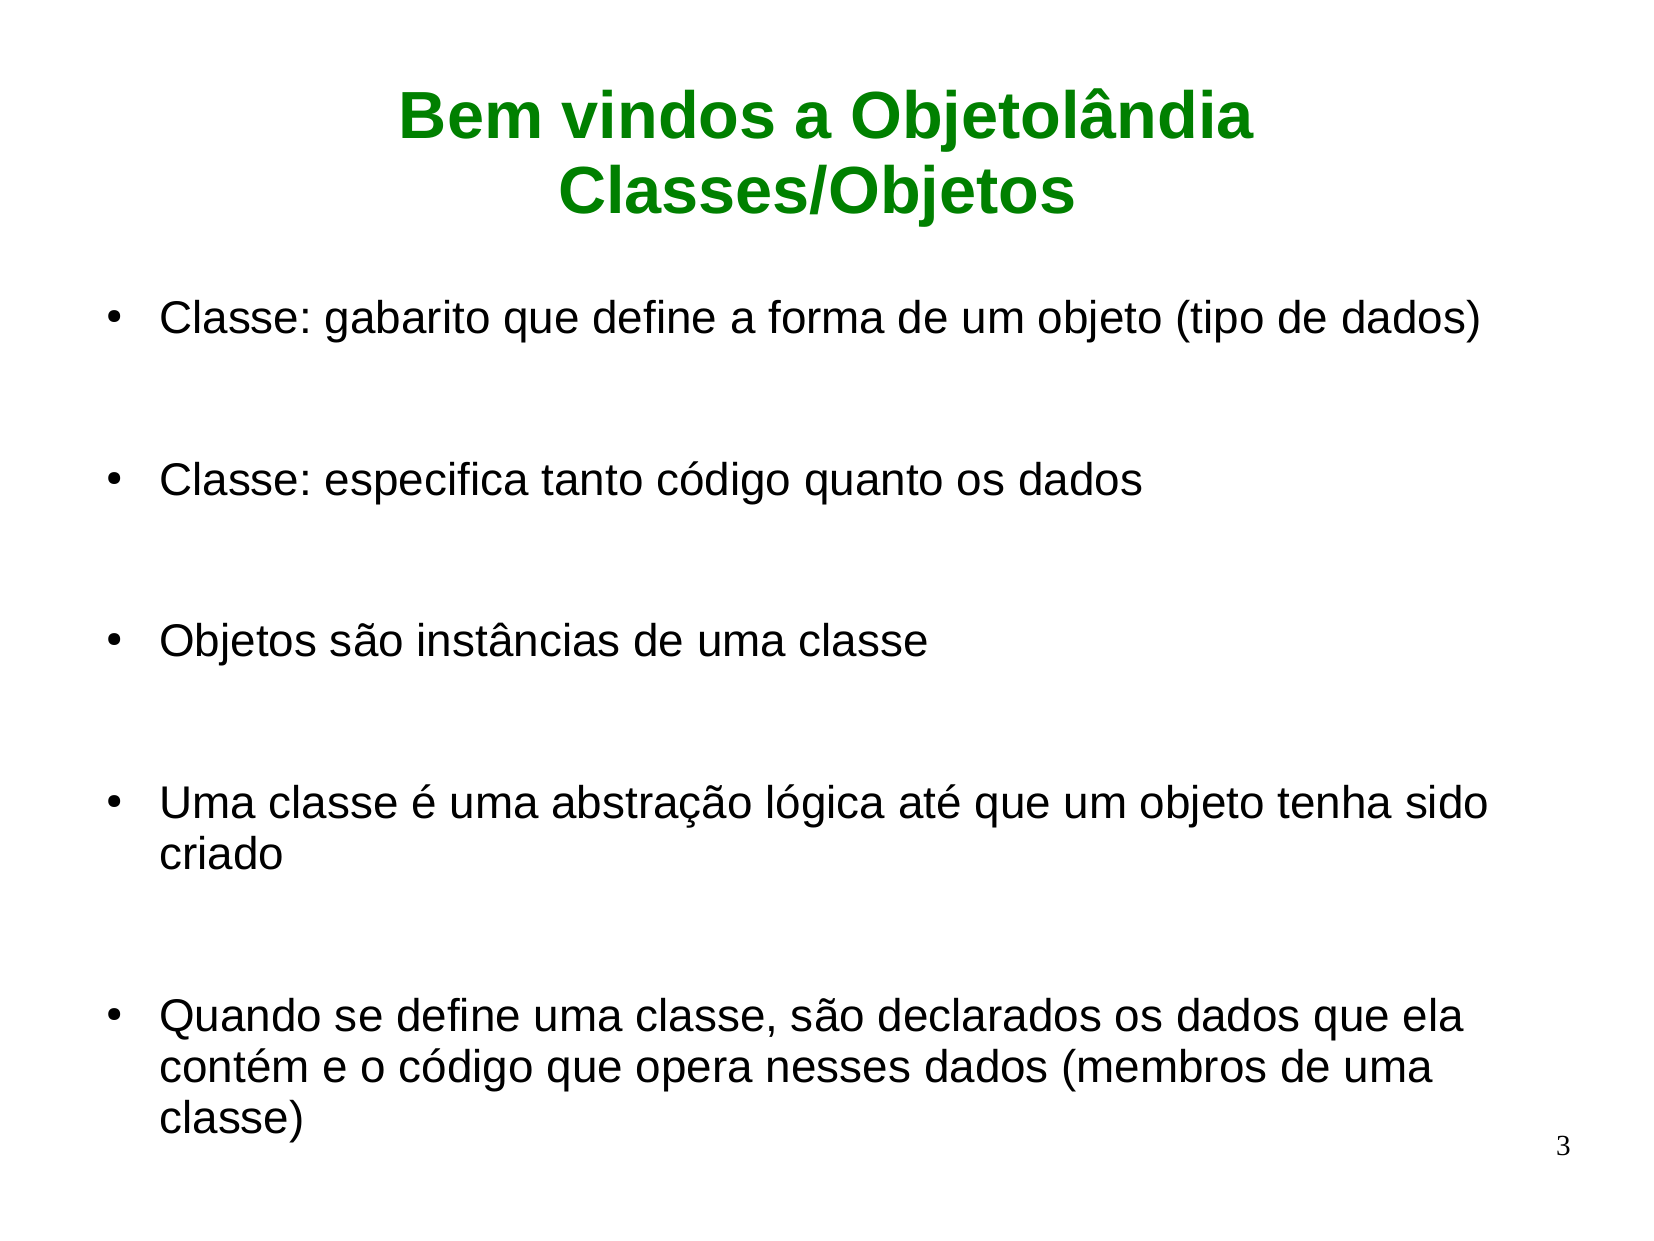

# Bem vindos a Objetolândia Classes/Objetos
Classe: gabarito que define a forma de um objeto (tipo de dados)
Classe: especifica tanto código quanto os dados
Objetos são instâncias de uma classe
Uma classe é uma abstração lógica até que um objeto tenha sido criado
Quando se define uma classe, são declarados os dados que ela contém e o código que opera nesses dados (membros de uma classe)
3